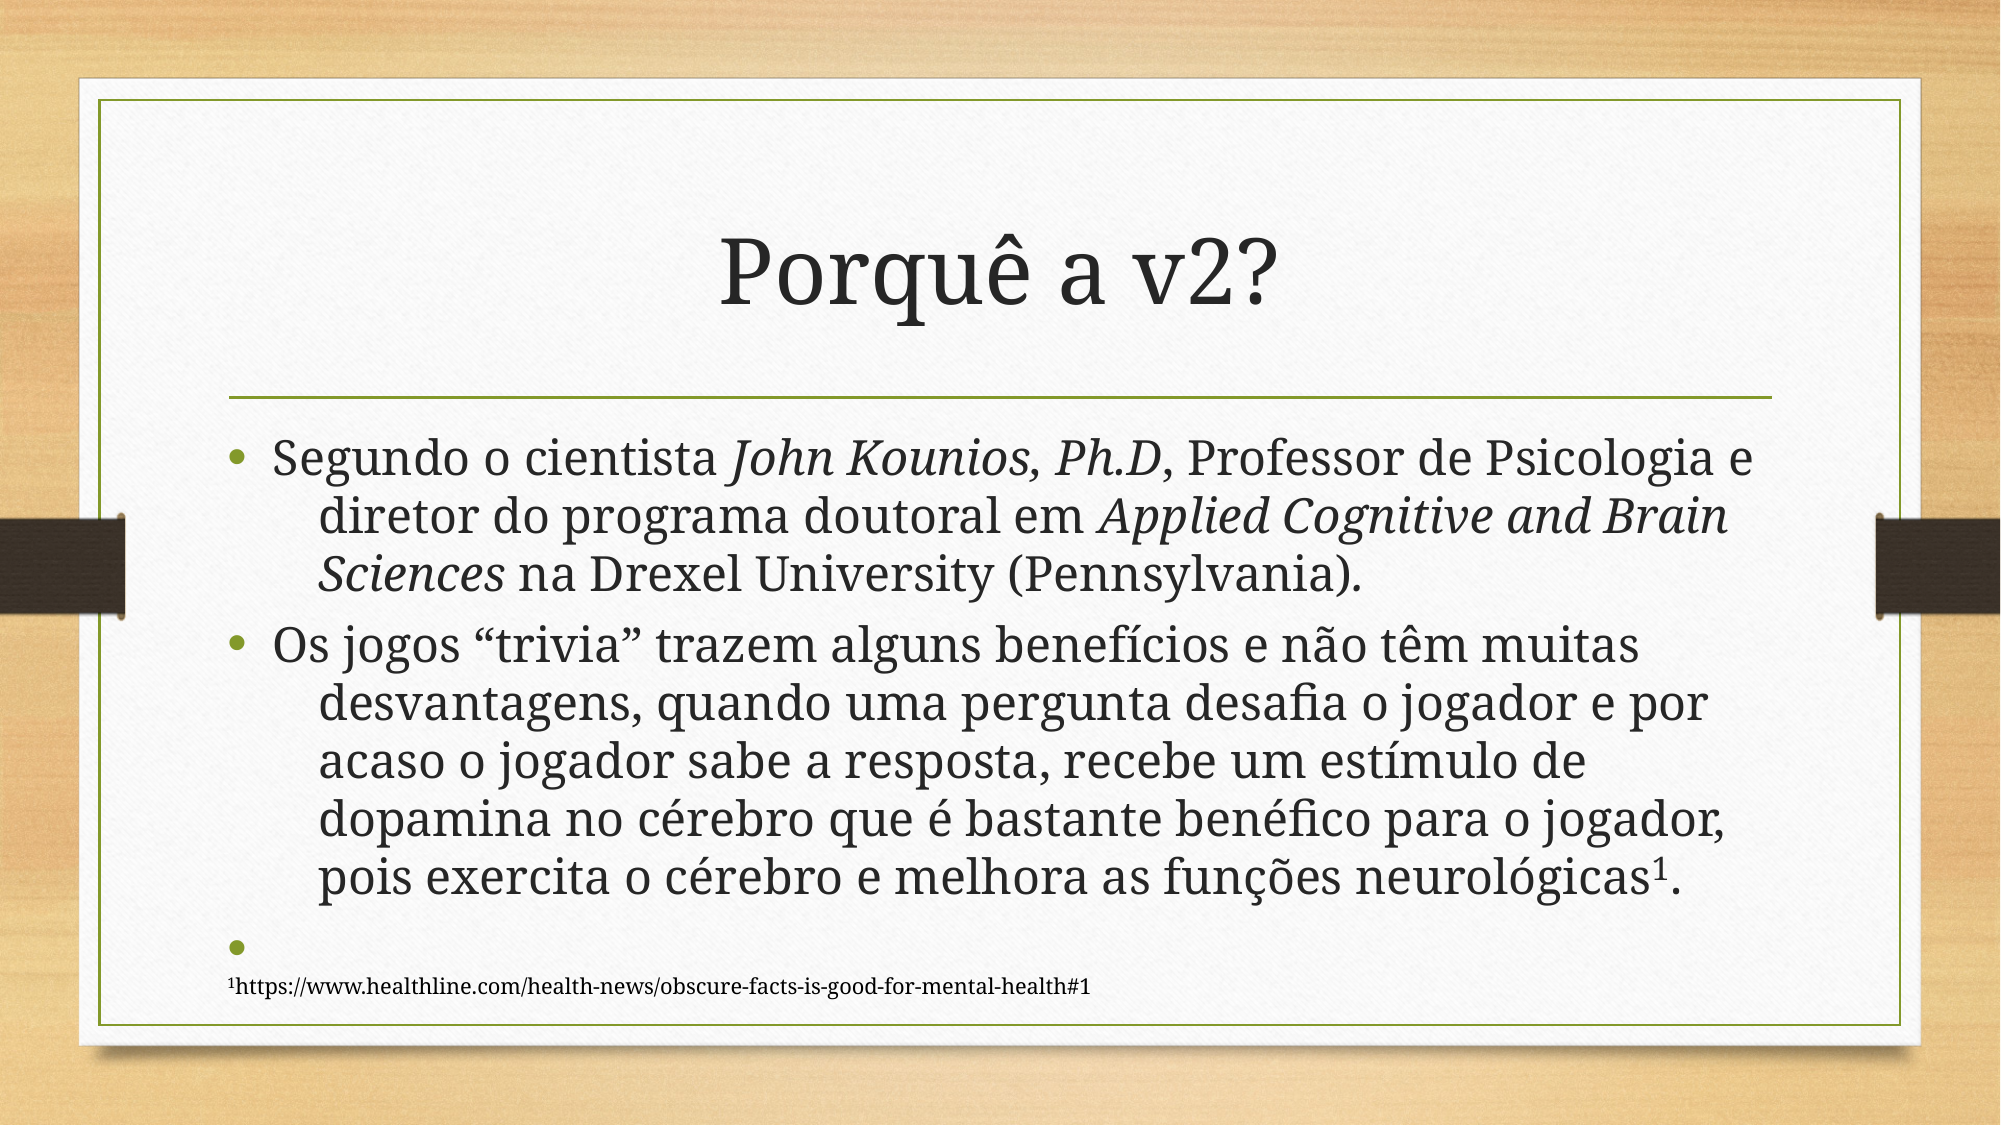

# Porquê a v2?
Segundo o cientista John Kounios, Ph.D, Professor de Psicologia e diretor do programa doutoral em Applied Cognitive and Brain Sciences na Drexel University (Pennsylvania).
Os jogos “trivia” trazem alguns benefícios e não têm muitas desvantagens, quando uma pergunta desafia o jogador e por acaso o jogador sabe a resposta, recebe um estímulo de dopamina no cérebro que é bastante benéfico para o jogador, pois exercita o cérebro e melhora as funções neurológicas1.
1https://www.healthline.com/health-news/obscure-facts-is-good-for-mental-health#1